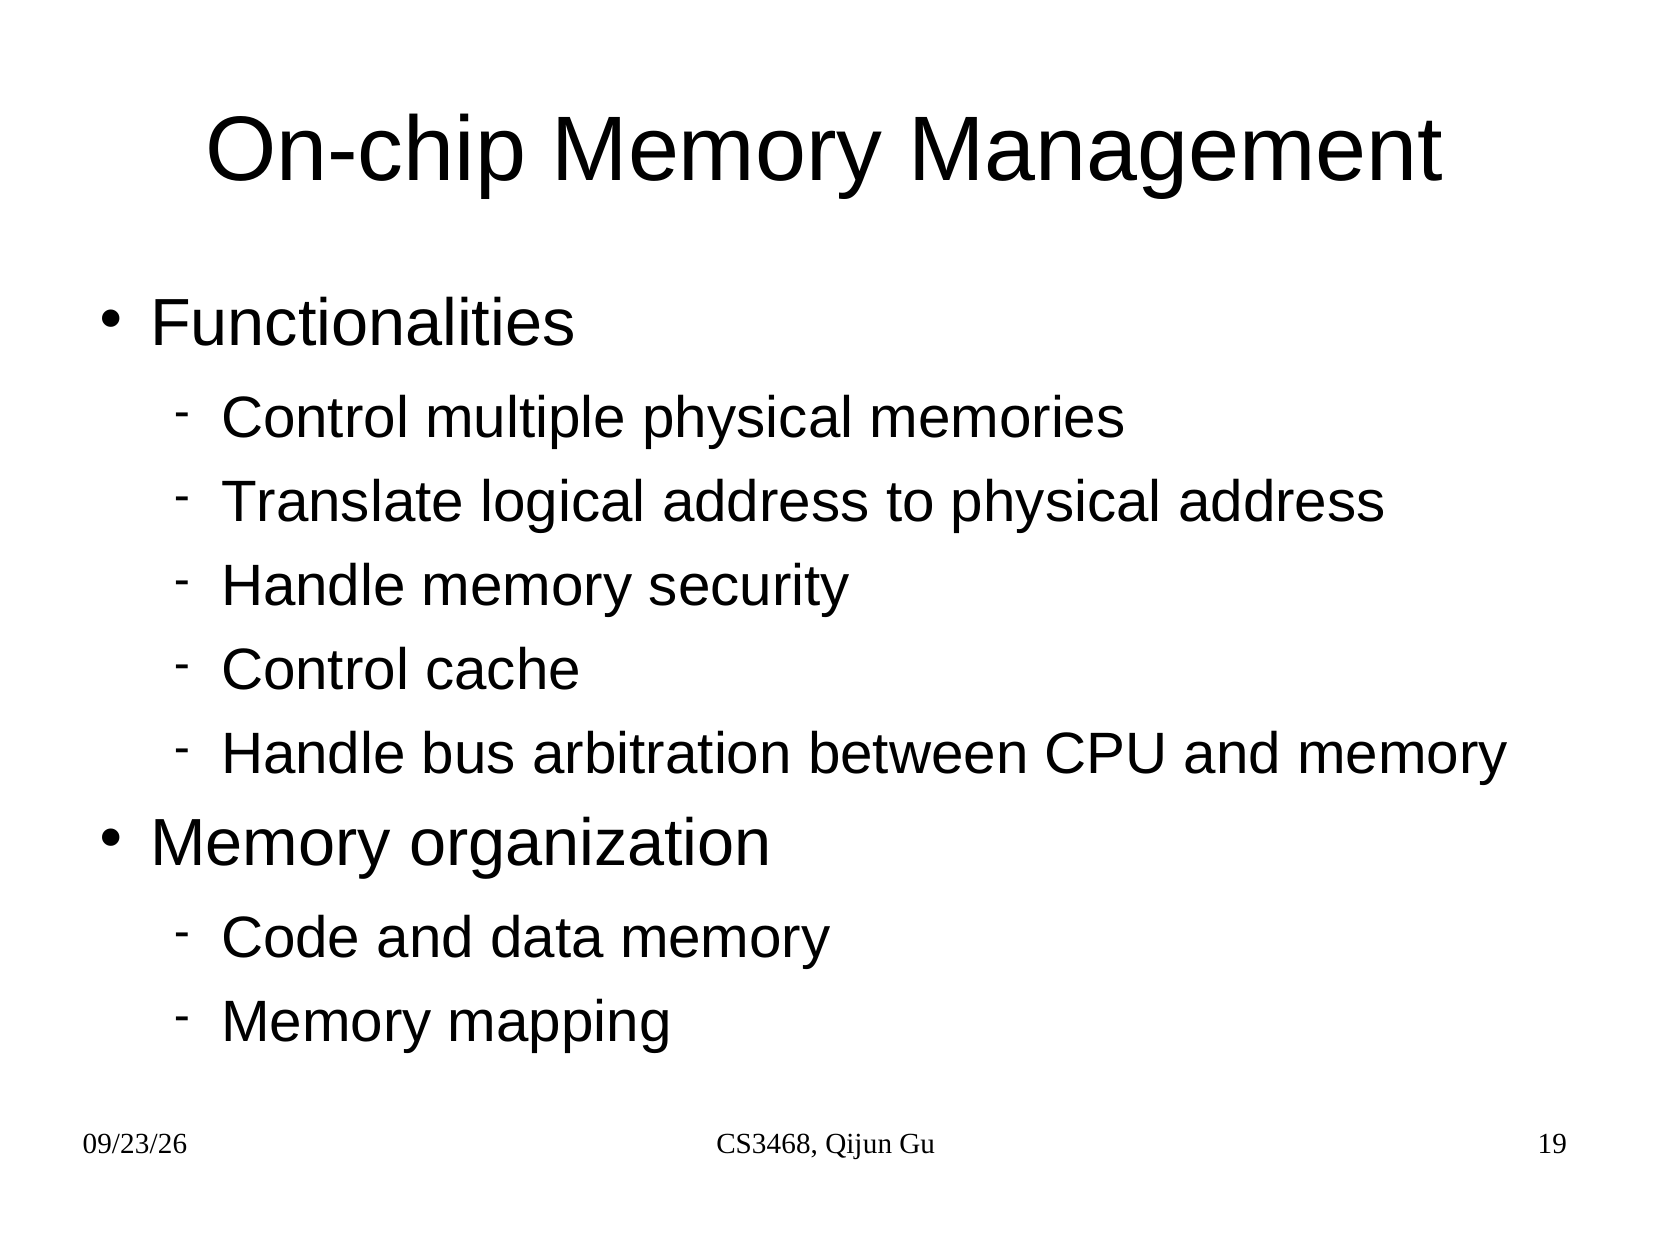

# On-chip Memory Management
Functionalities
Control multiple physical memories
Translate logical address to physical address
Handle memory security
Control cache
Handle bus arbitration between CPU and memory
Memory organization
Code and data memory
Memory mapping
CS3468, Qijun Gu
19